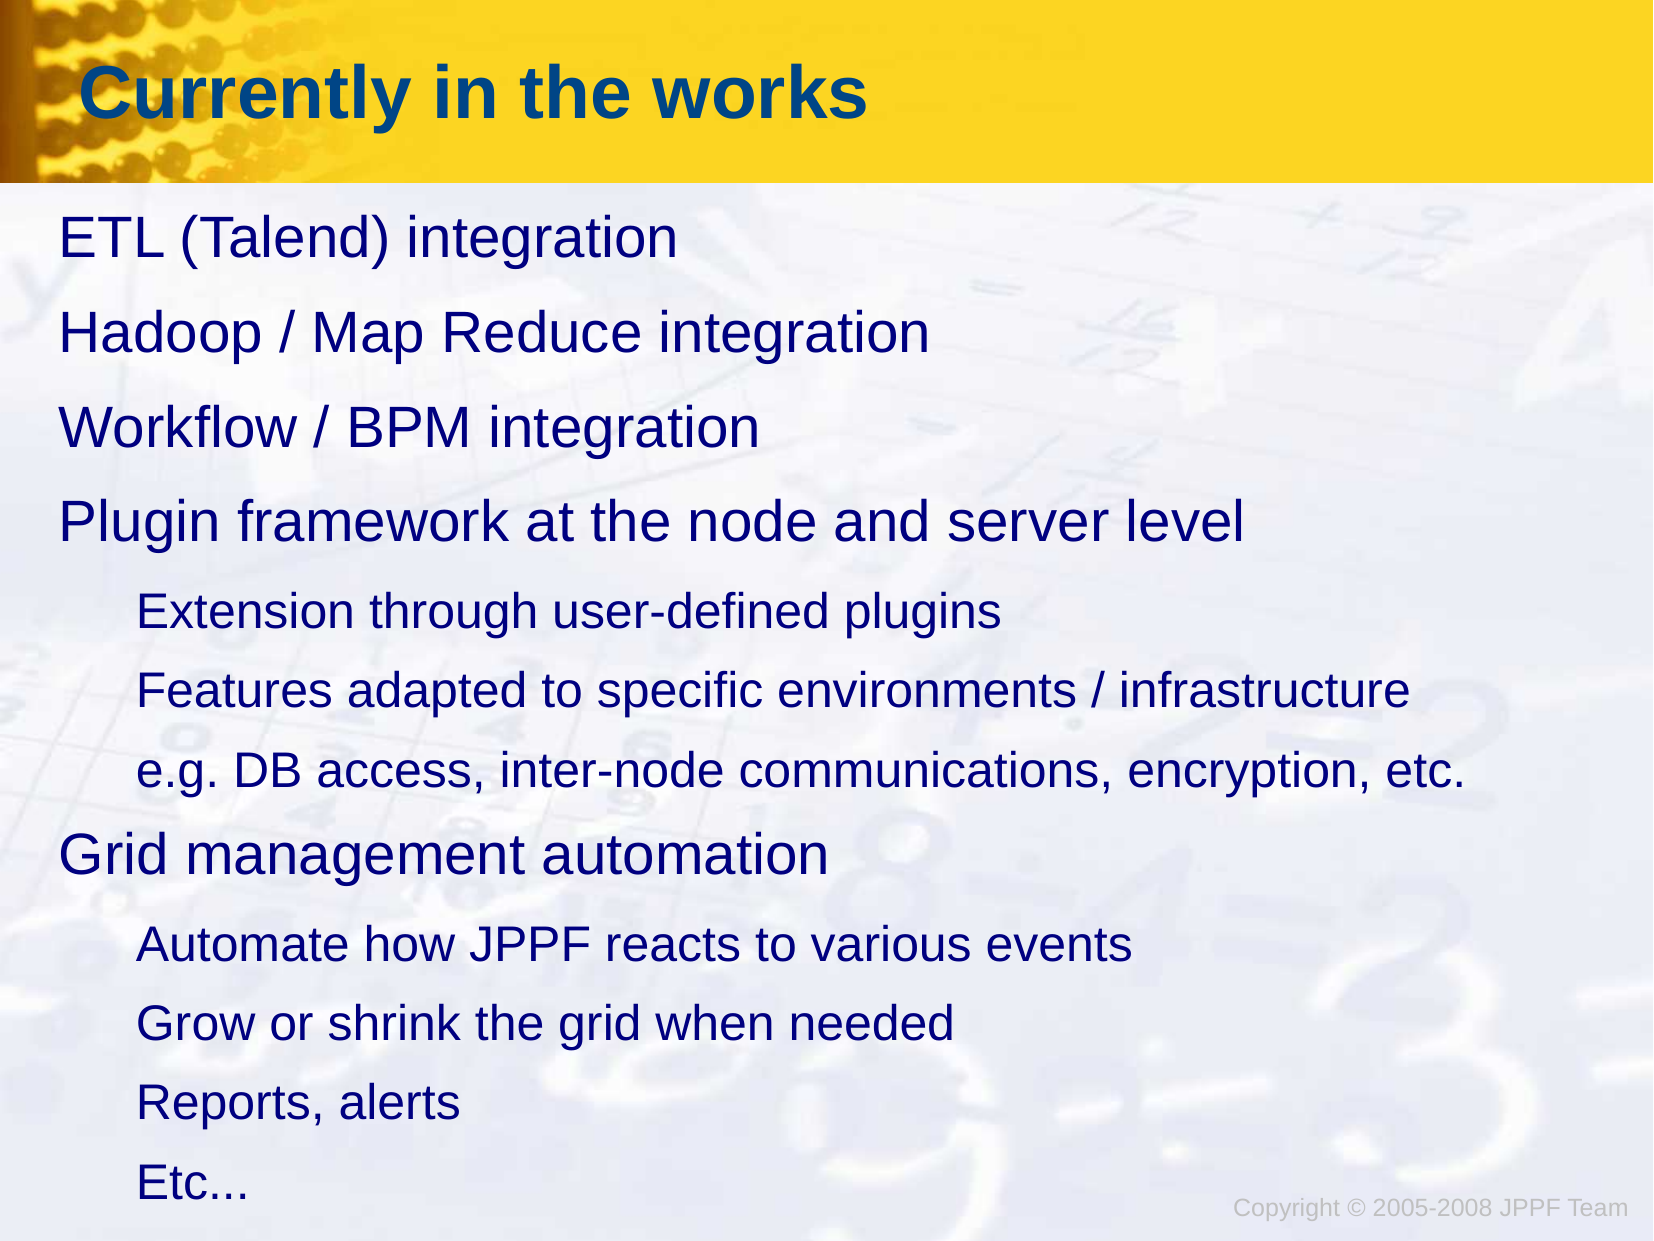

# Currently in the works
ETL (Talend) integration
Hadoop / Map Reduce integration
Workflow / BPM integration
Plugin framework at the node and server level
Extension through user-defined plugins
Features adapted to specific environments / infrastructure
e.g. DB access, inter-node communications, encryption, etc.
Grid management automation
Automate how JPPF reacts to various events
Grow or shrink the grid when needed
Reports, alerts
Etc...